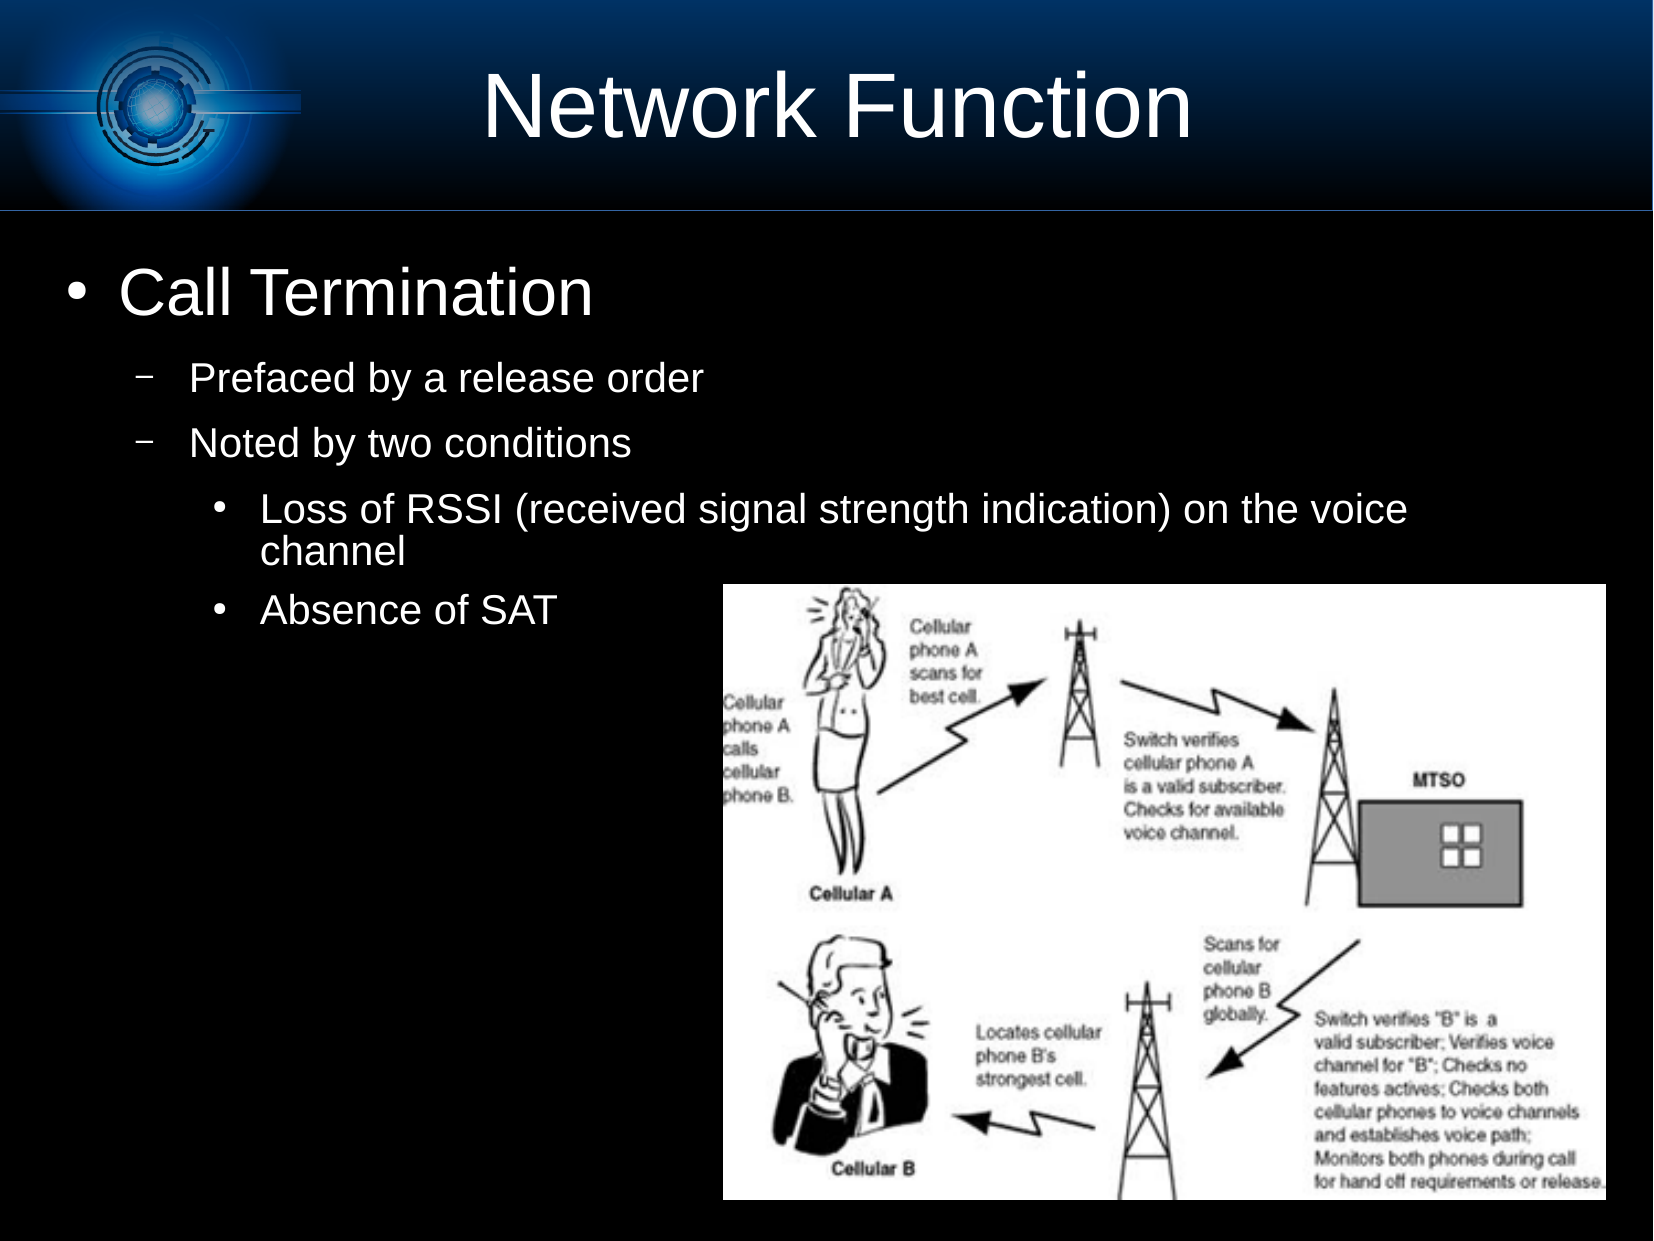

# Network Function
Call Termination
Prefaced by a release order
Noted by two conditions
Loss of RSSI (received signal strength indication) on the voice channel
Absence of SAT